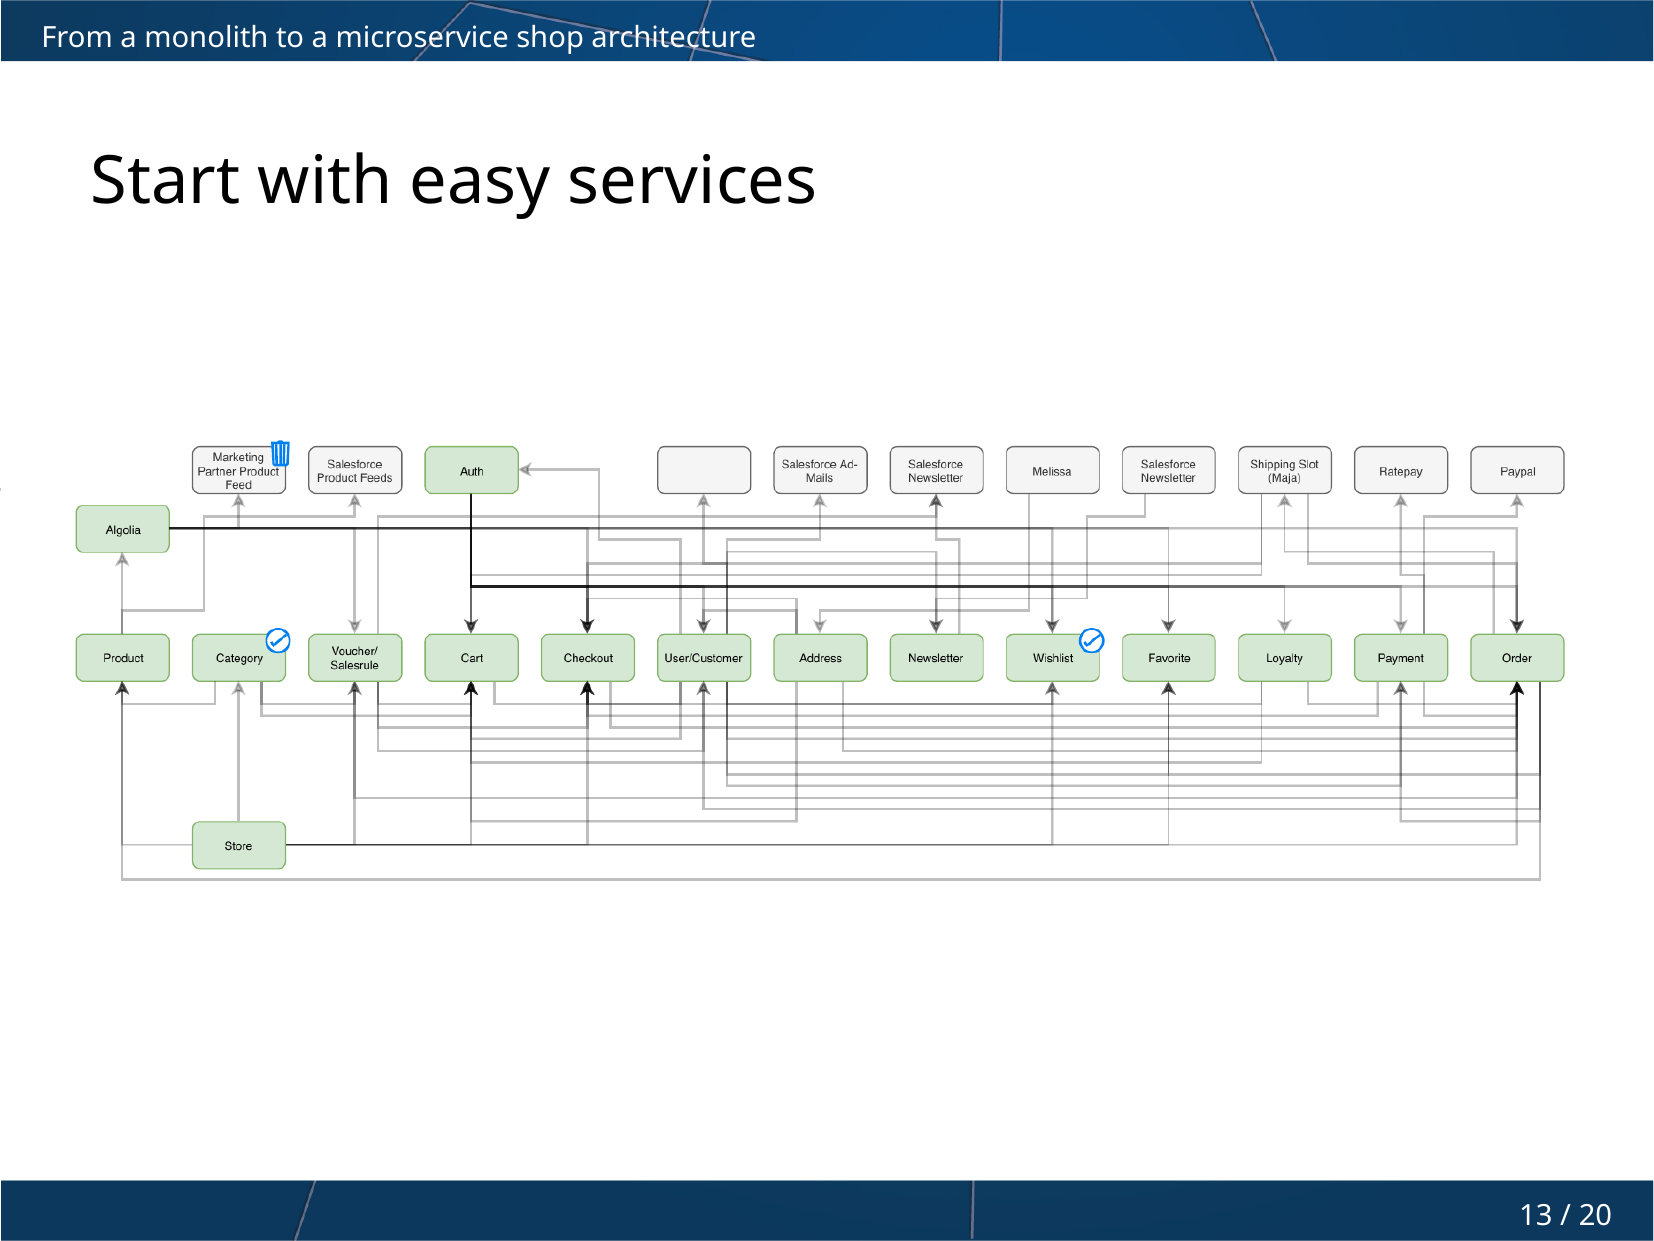

From a monolith to a microservice shop architecture
# Start with easy services
13